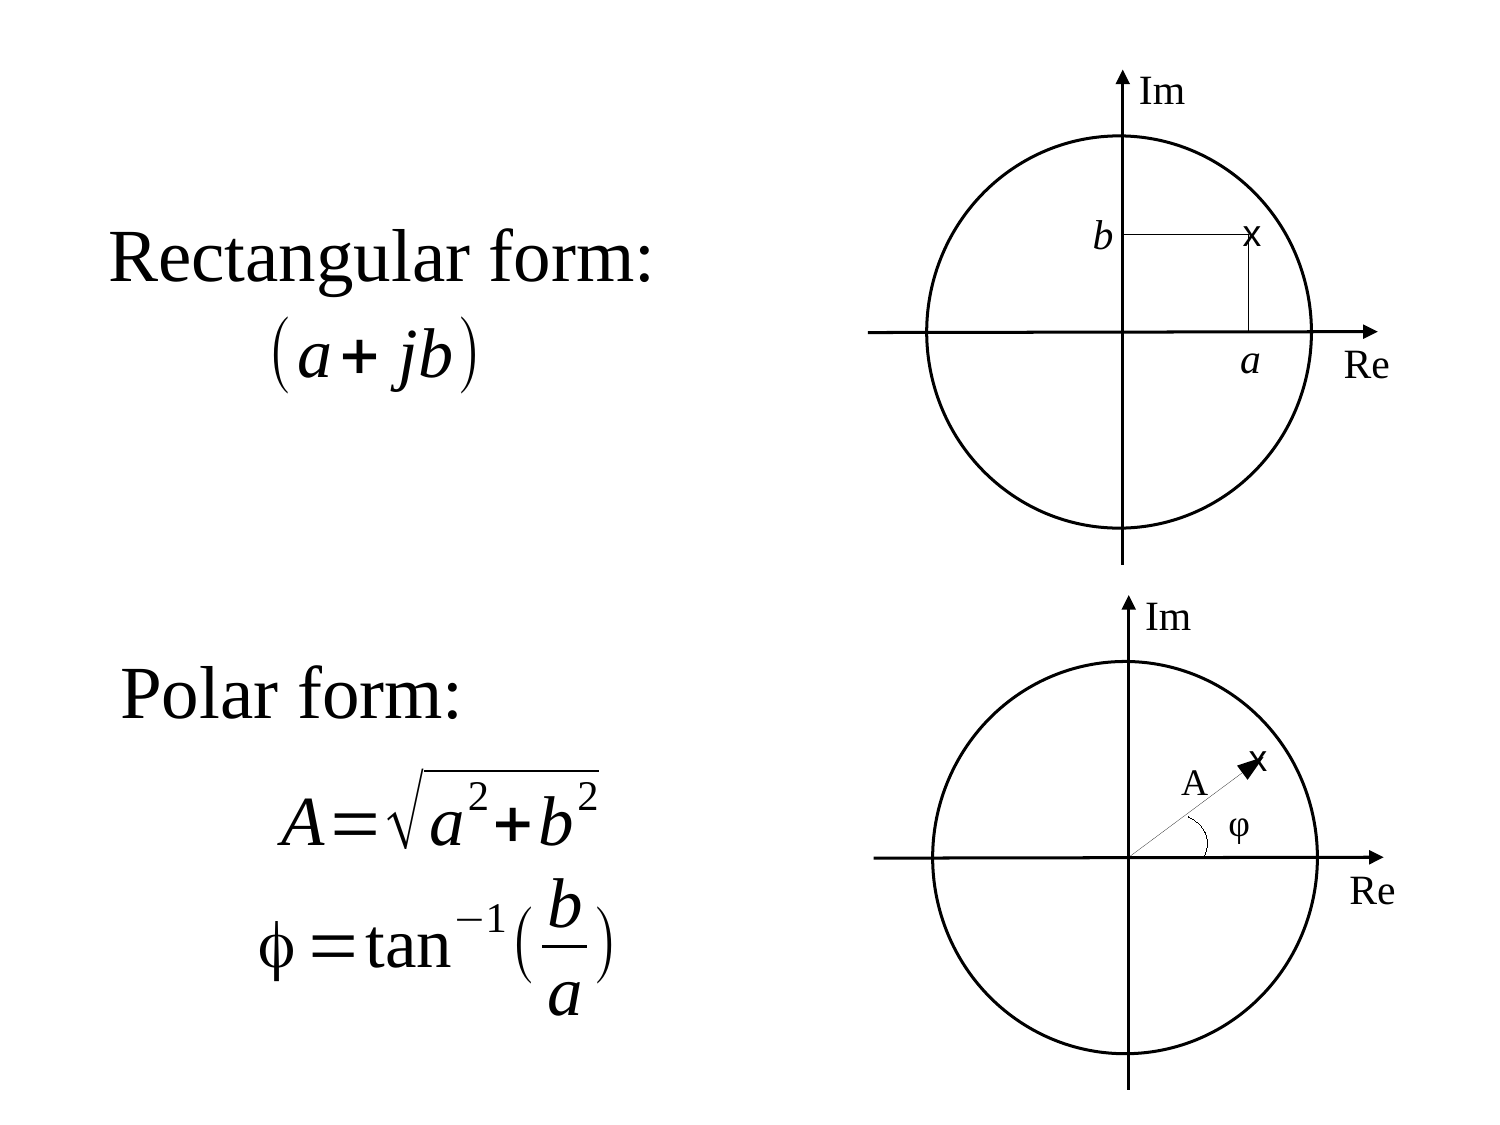

Im
Rectangular form:
x
b
Re
a
Polar form:
Im
x
A
φ
Re